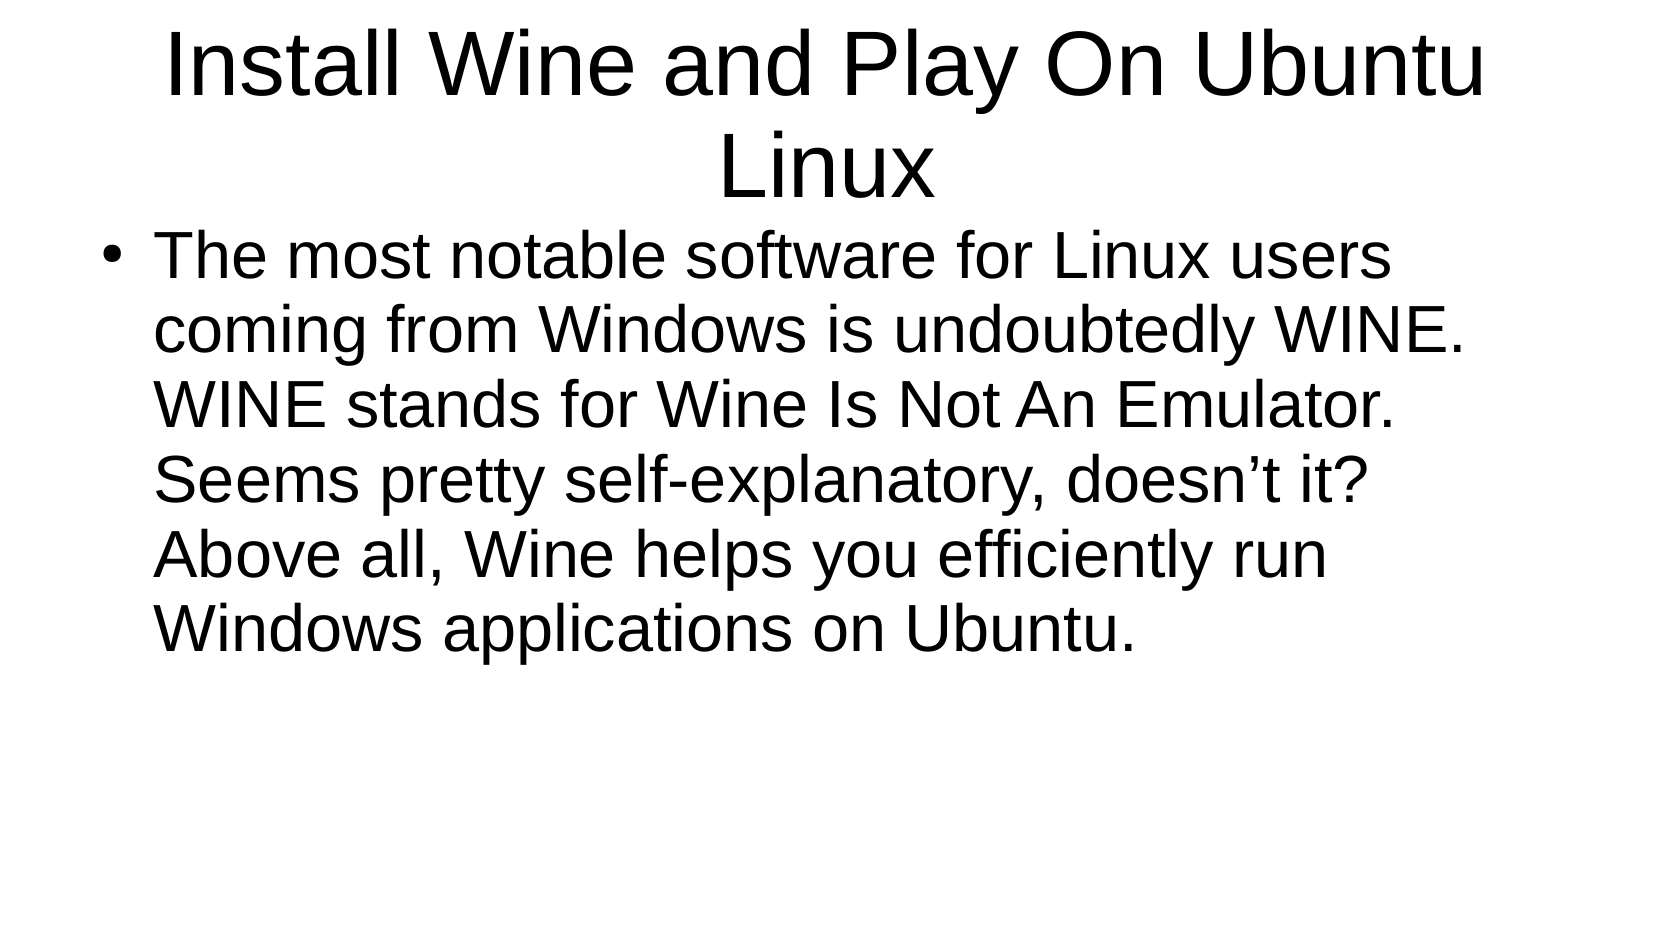

# Install Wine and Play On Ubuntu Linux
The most notable software for Linux users coming from Windows is undoubtedly WINE. WINE stands for Wine Is Not An Emulator. Seems pretty self-explanatory, doesn’t it? Above all, Wine helps you efficiently run Windows applications on Ubuntu.